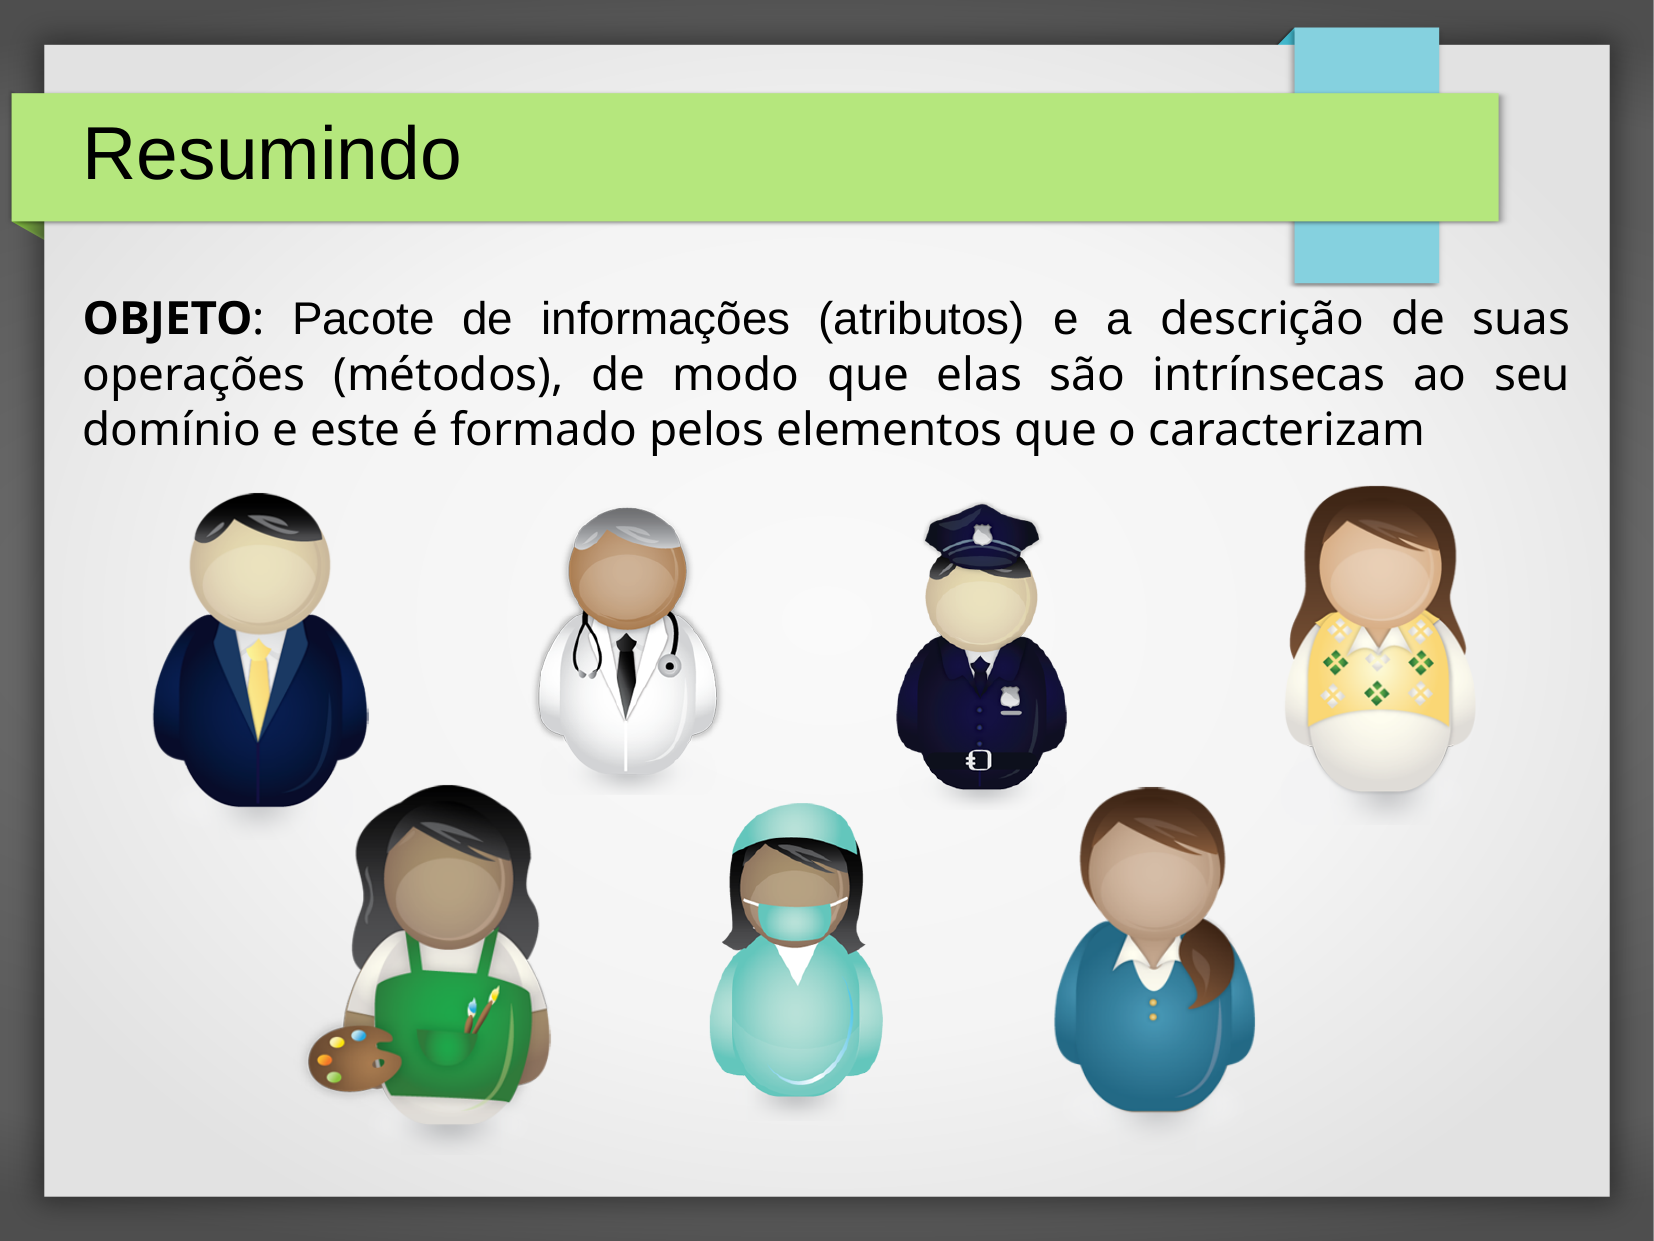

# Resumindo
OBJETO: Pacote de informações (atributos) e a descrição de suas operações (métodos), de modo que elas são intrínsecas ao seu domínio e este é formado pelos elementos que o caracterizam